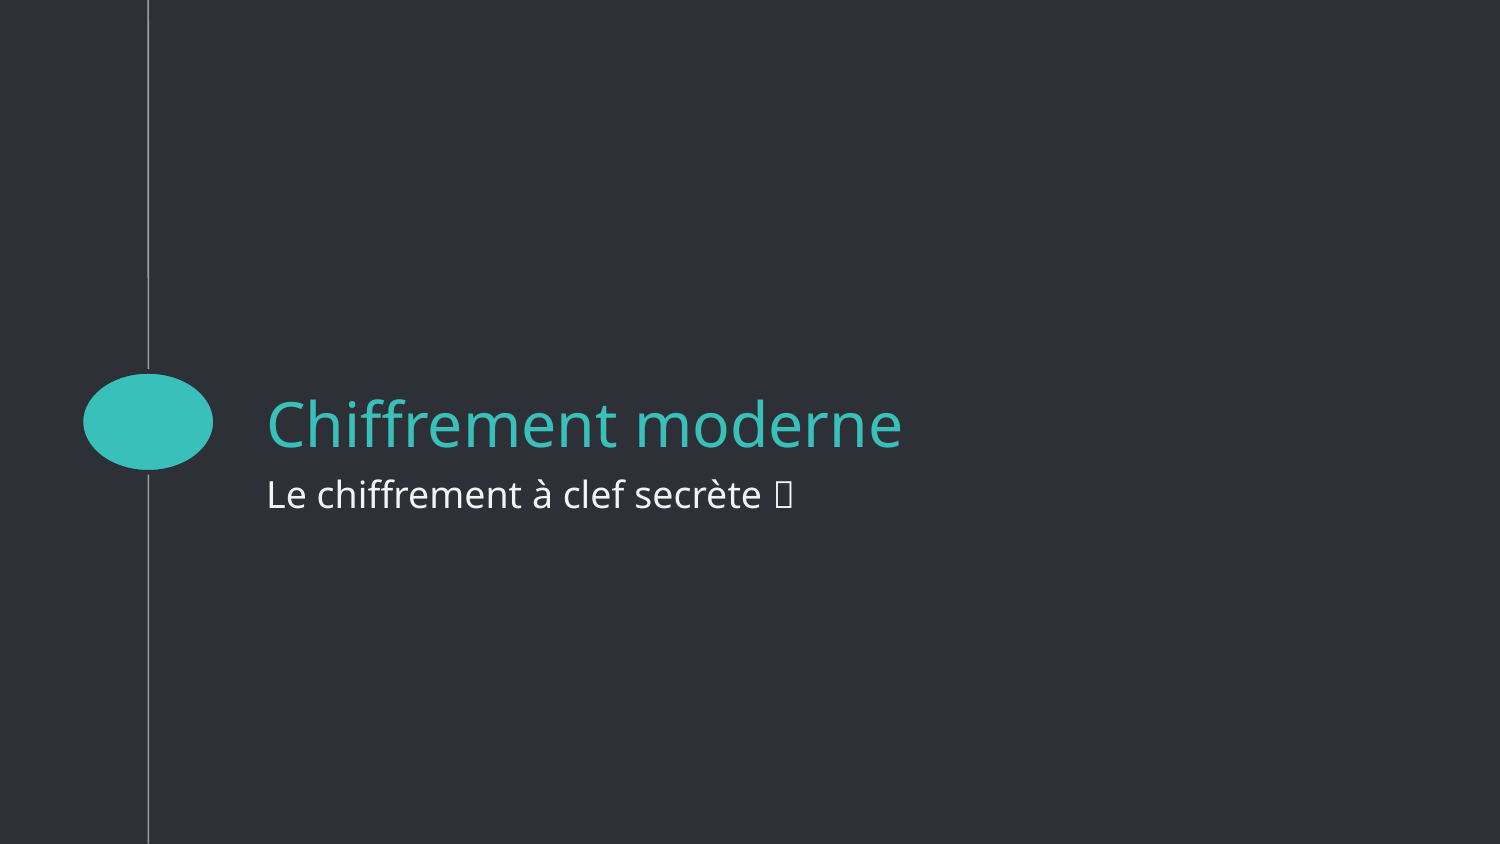

# Chiffrement moderne
Le chiffrement à clef secrète 🤐